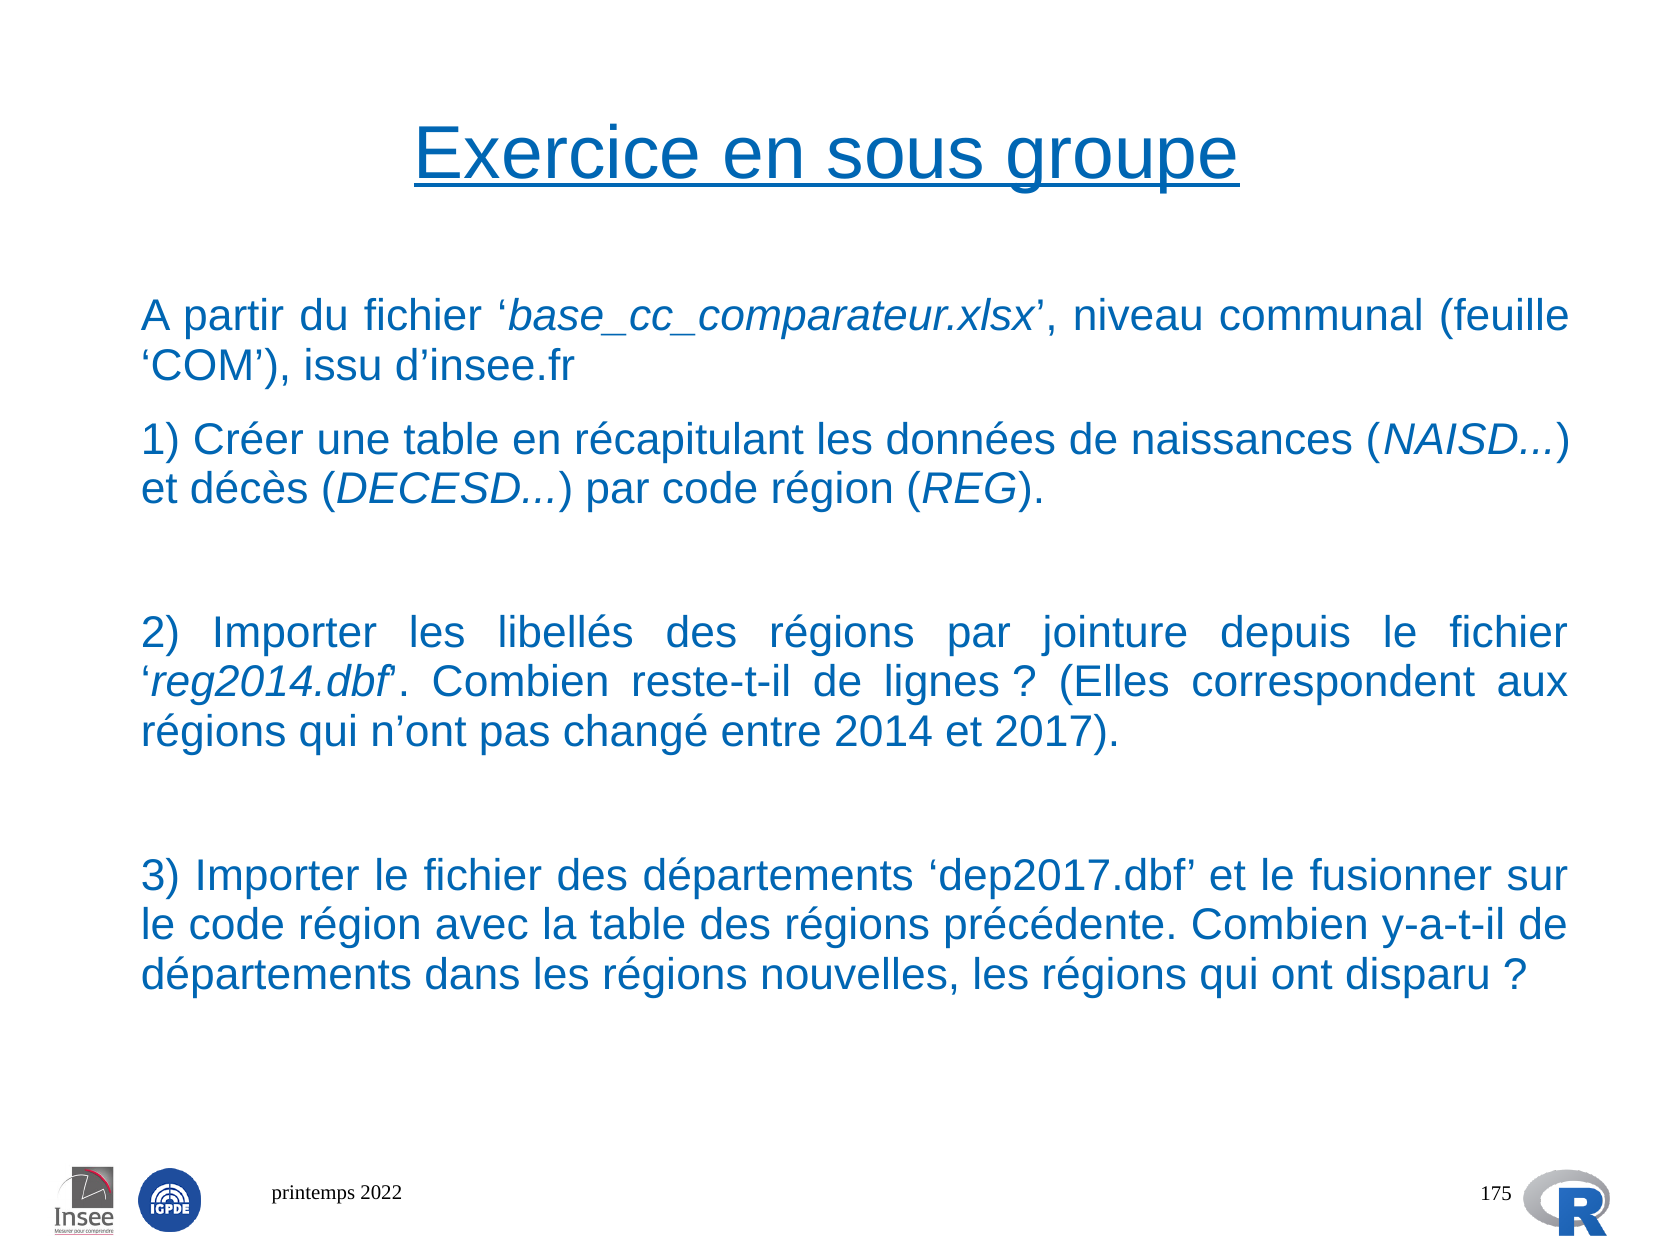

# Exercice en sous groupe
A partir du fichier ‘base_cc_comparateur.xlsx’, niveau communal (feuille ‘COM’), issu d’insee.fr
1) Créer une table en récapitulant les données de naissances (NAISD...) et décès (DECESD...) par code région (REG).
2) Importer les libellés des régions par jointure depuis le fichier ‘reg2014.dbf’. Combien reste-t-il de lignes ? (Elles correspondent aux régions qui n’ont pas changé entre 2014 et 2017).
3) Importer le fichier des départements ‘dep2017.dbf’ et le fusionner sur le code région avec la table des régions précédente. Combien y-a-t-il de départements dans les régions nouvelles, les régions qui ont disparu ?
printemps 2022
175